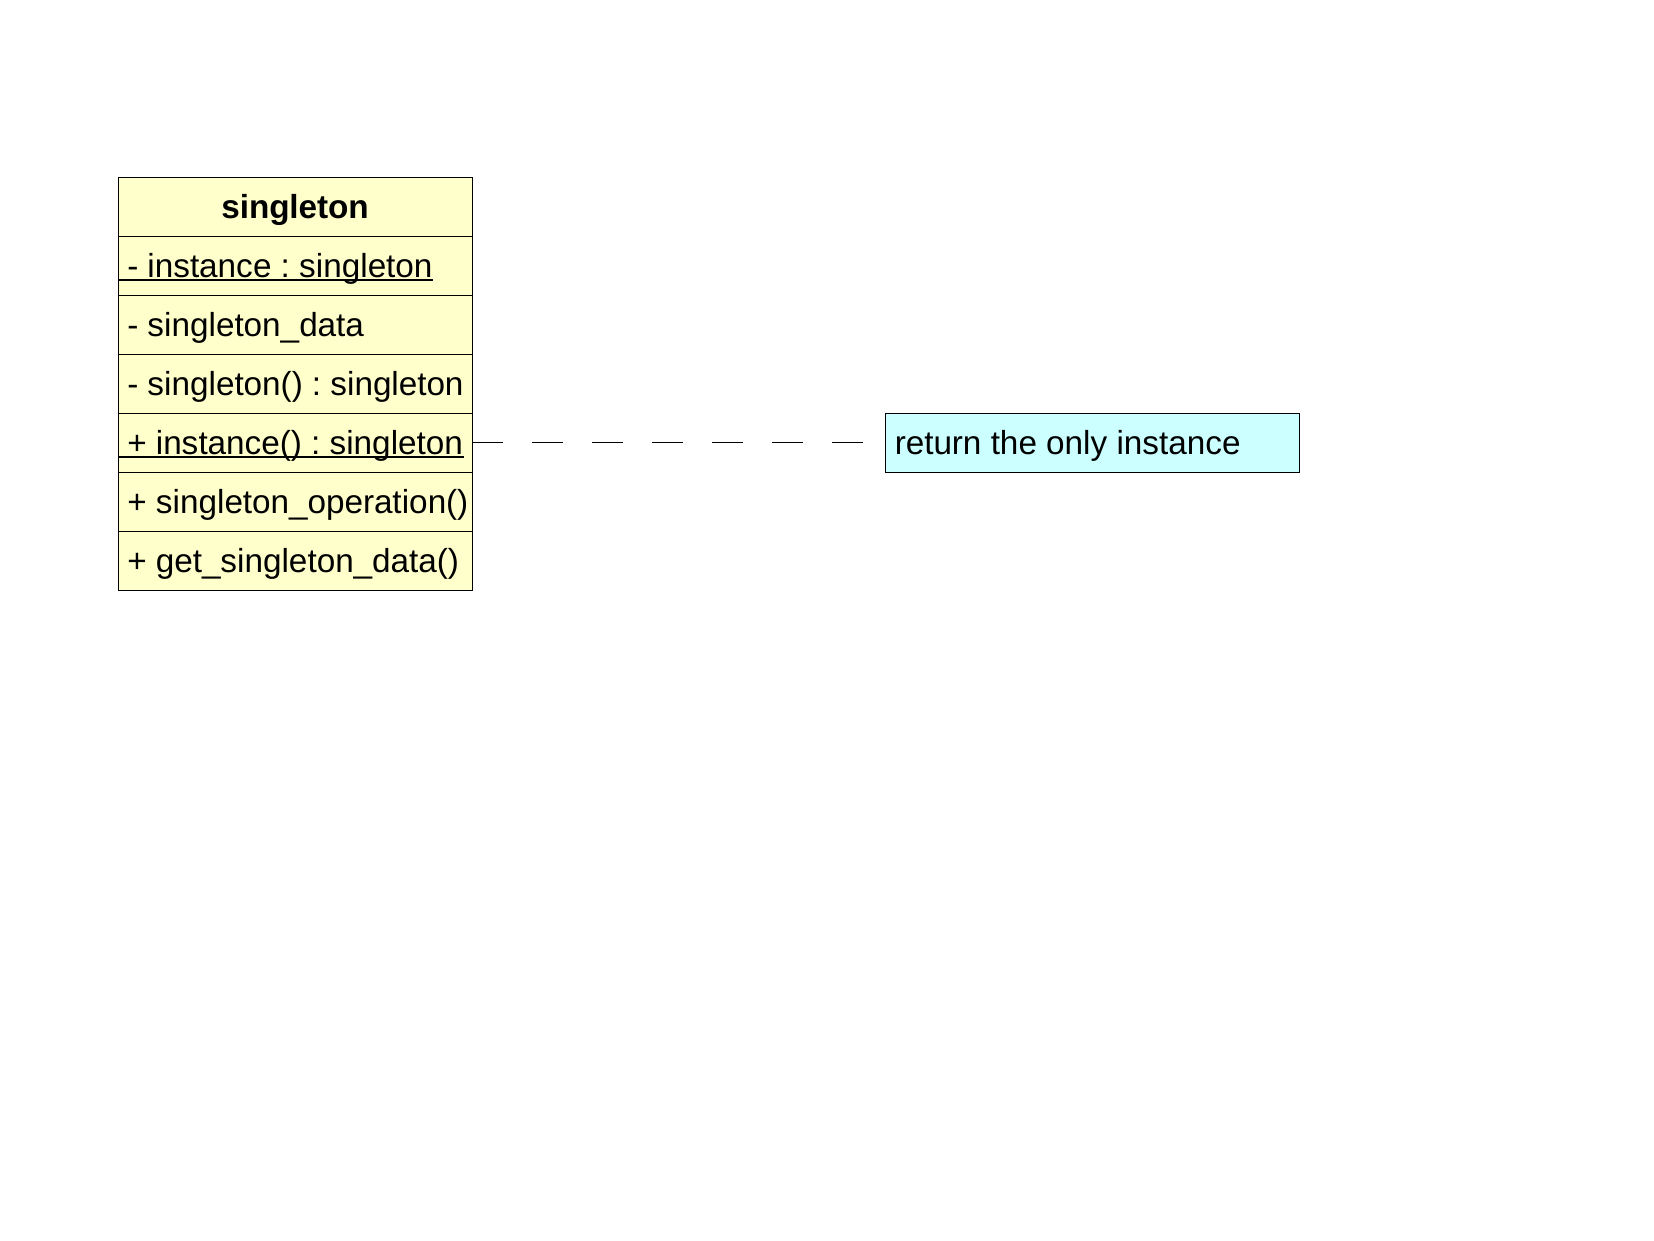

singleton
 - instance : singleton
 - singleton_data
 - singleton() : singleton
 + instance() : singleton
 + singleton_operation()
 + get_singleton_data()
 return the only instance